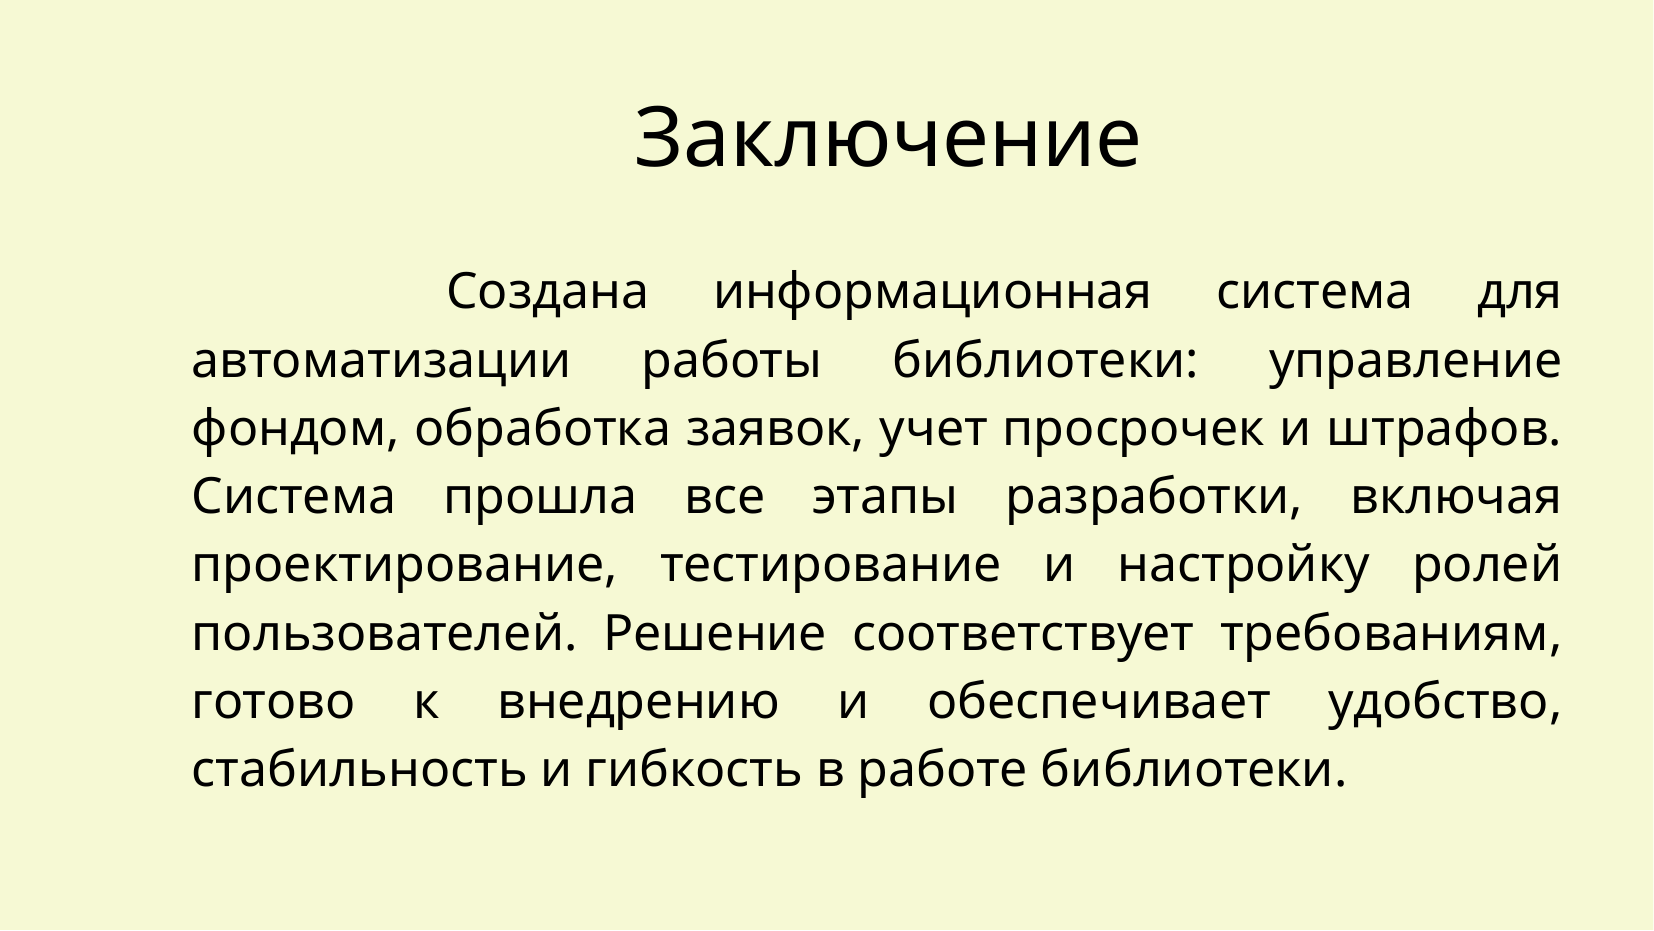

Заключение
 Создана информационная система для автоматизации работы библиотеки: управление фондом, обработка заявок, учет просрочек и штрафов. Система прошла все этапы разработки, включая проектирование, тестирование и настройку ролей пользователей. Решение соответствует требованиям, готово к внедрению и обеспечивает удобство, стабильность и гибкость в работе библиотеки.